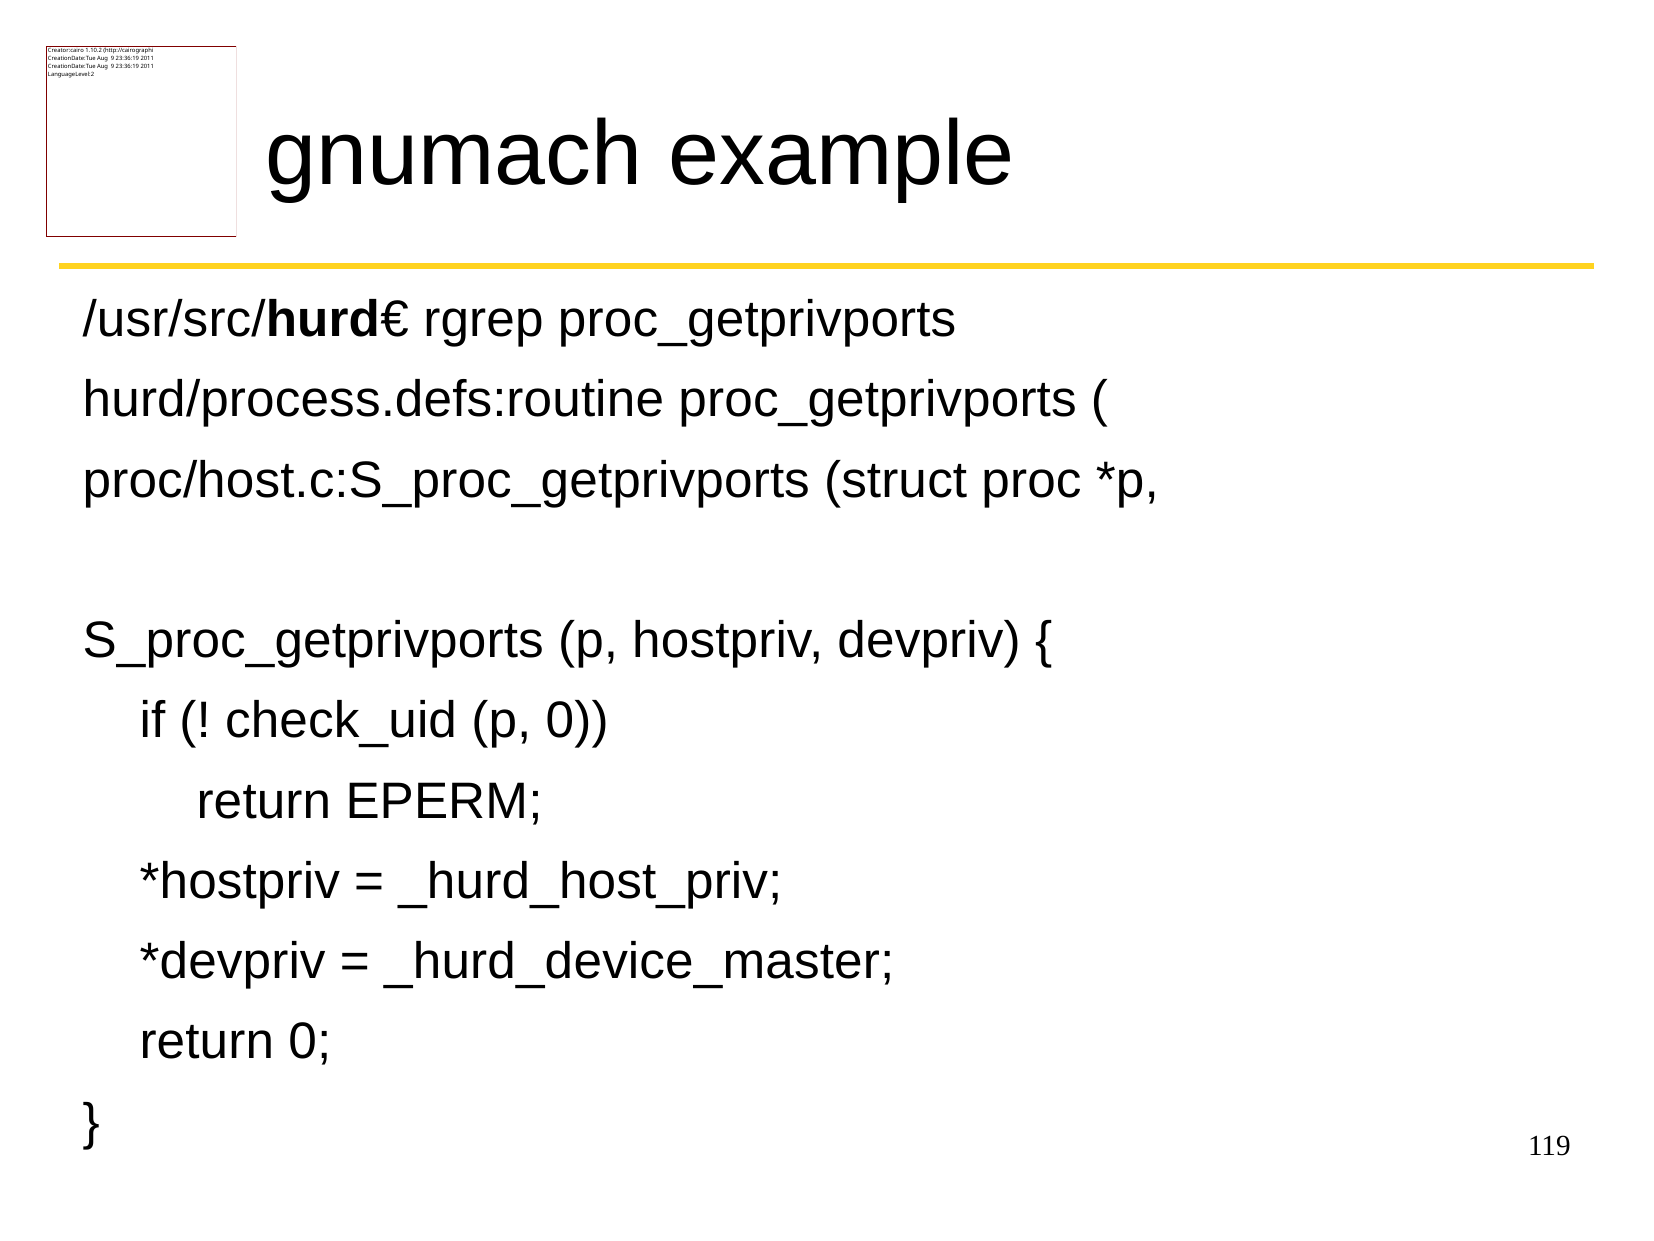

# gnumach example
/usr/src/hurd€ rgrep proc_getprivports
hurd/process.defs:routine proc_getprivports (
proc/host.c:S_proc_getprivports (struct proc *p,
S_proc_getprivports (p, hostpriv, devpriv) {
 if (! check_uid (p, 0))
 return EPERM;
 *hostpriv = _hurd_host_priv;
 *devpriv = _hurd_device_master;
 return 0;
}
119